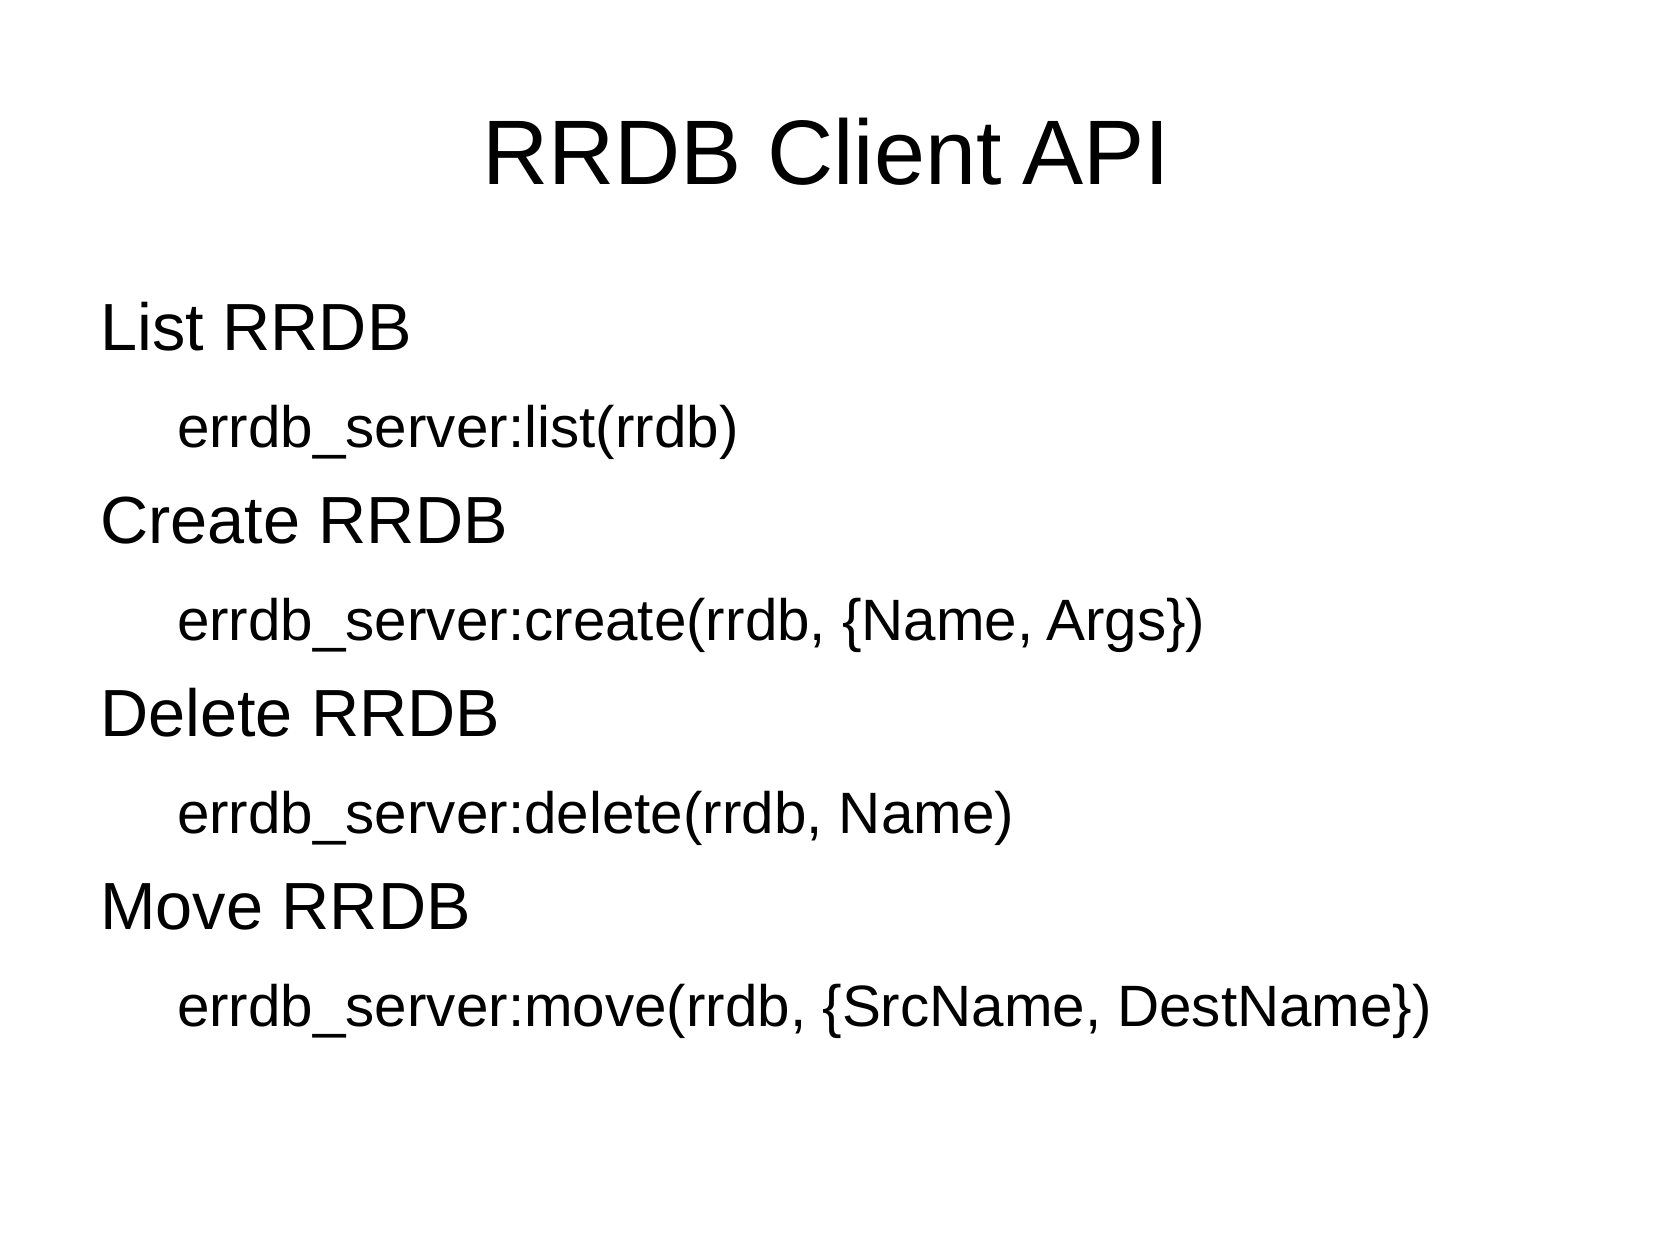

# RRDB Client API
List RRDB
errdb_server:list(rrdb)
Create RRDB
errdb_server:create(rrdb, {Name, Args})
Delete RRDB
errdb_server:delete(rrdb, Name)
Move RRDB
errdb_server:move(rrdb, {SrcName, DestName})